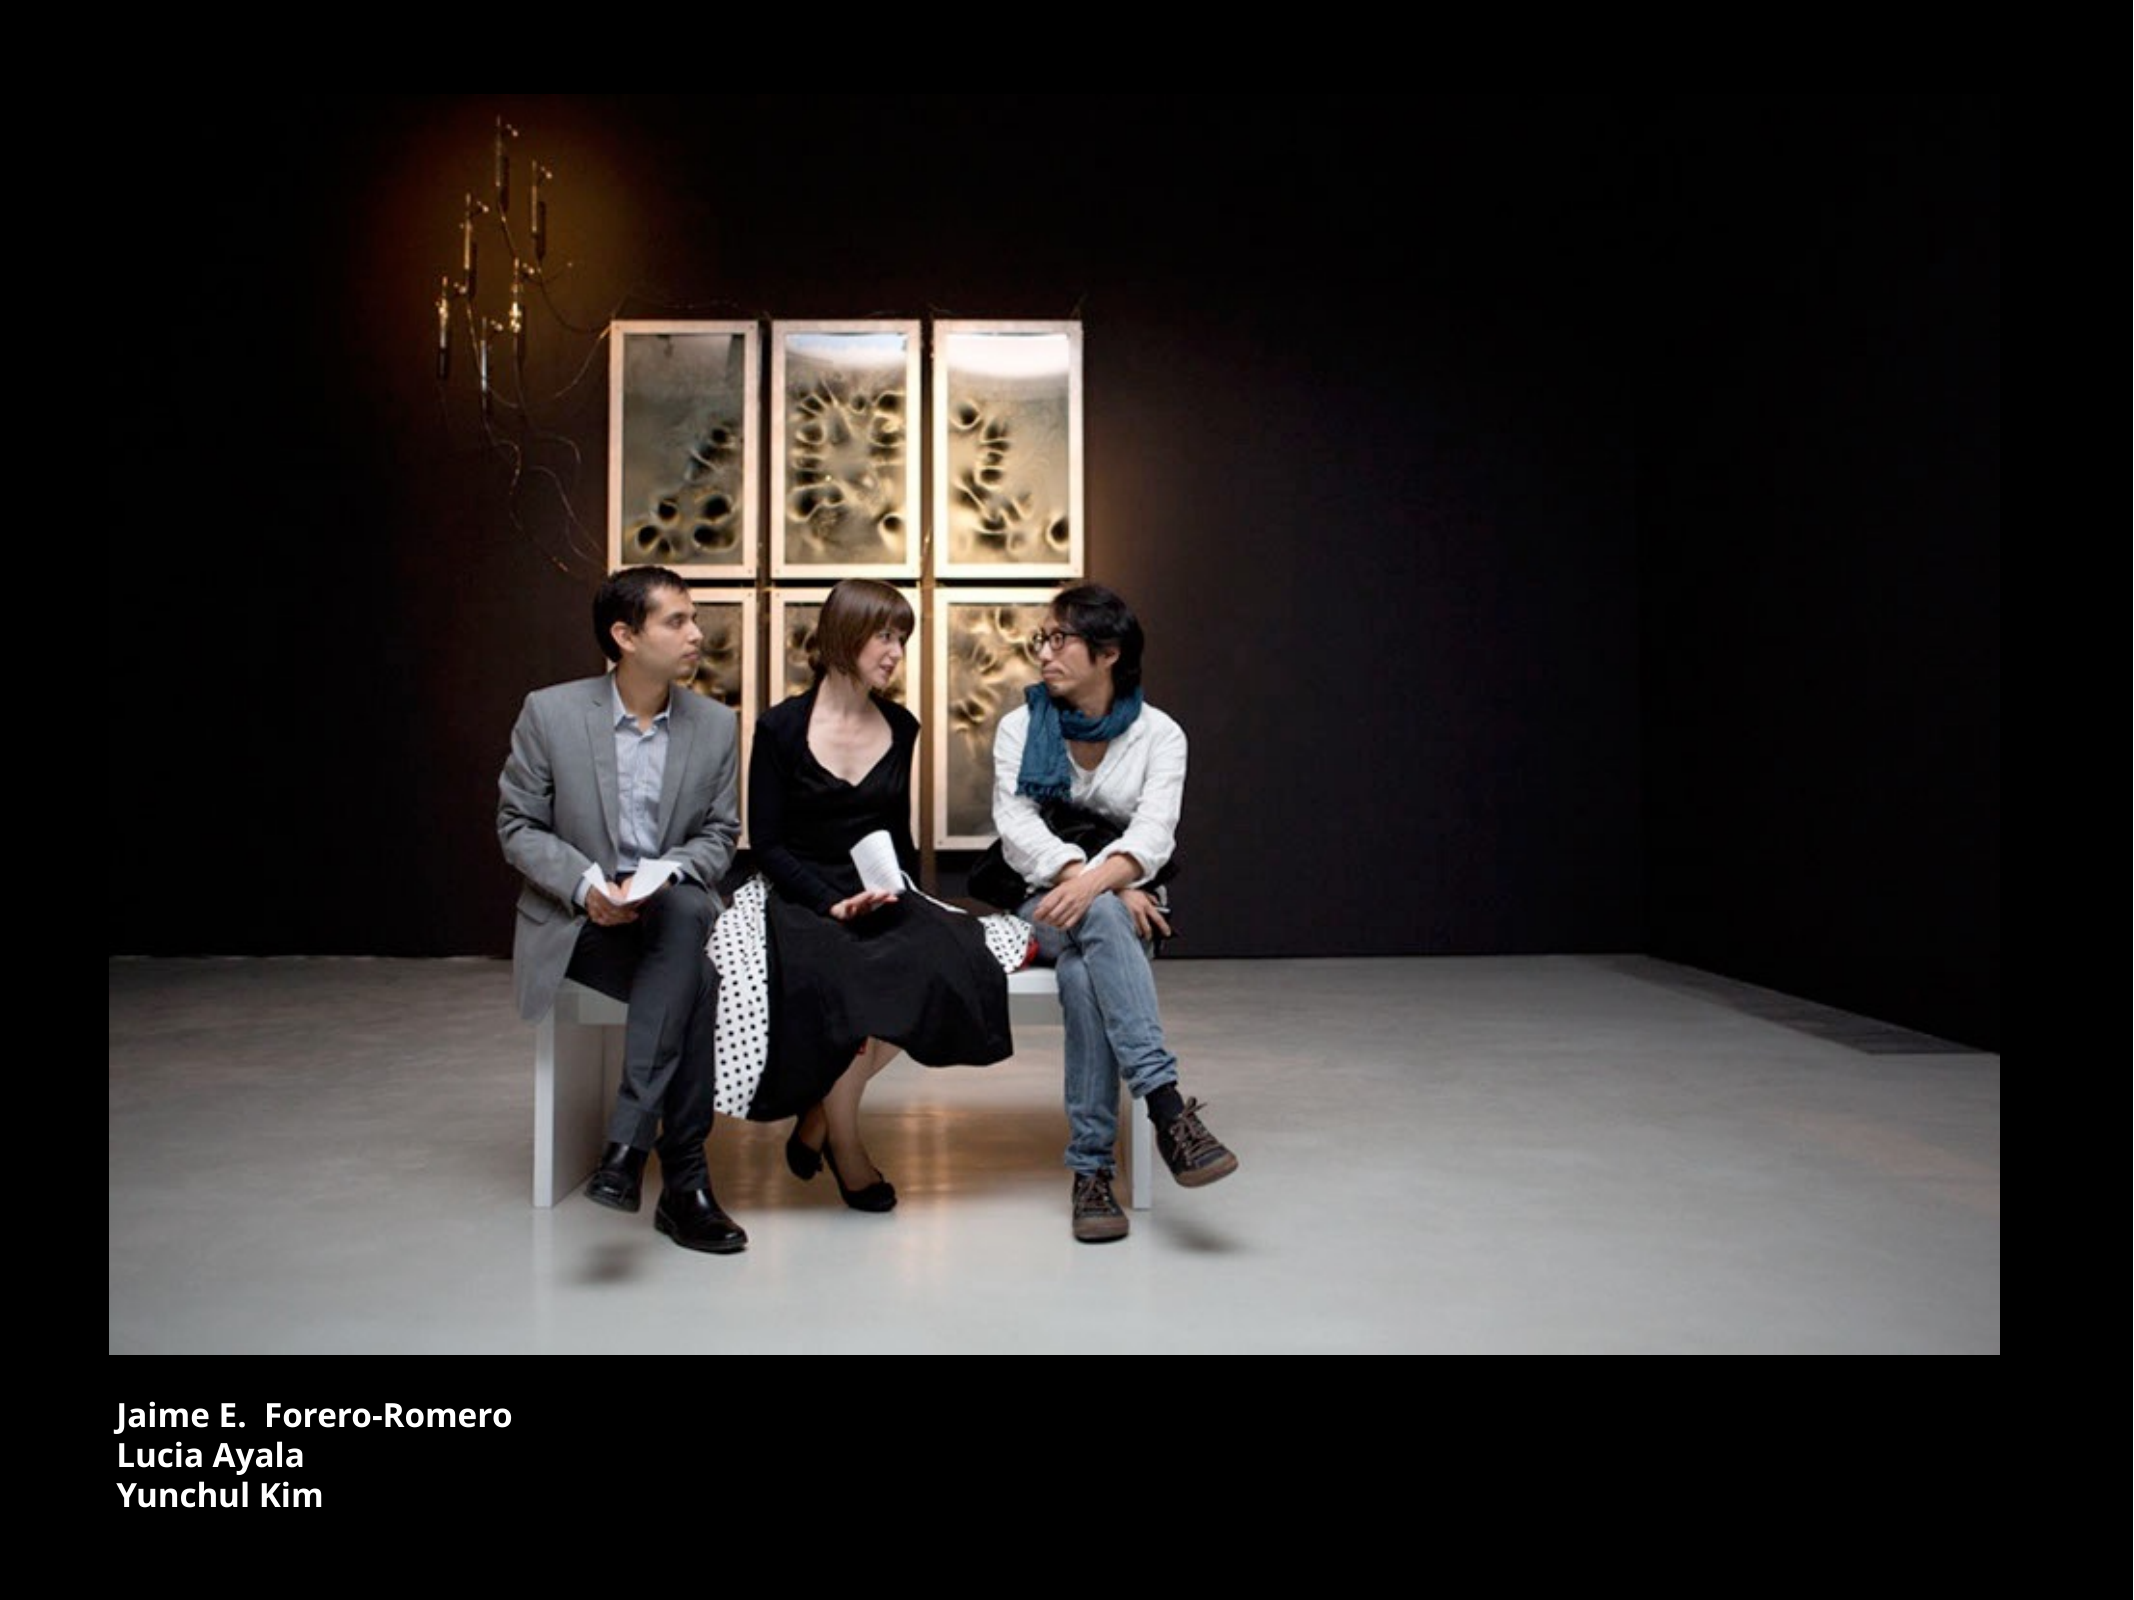

Jaime E. Forero-Romero
Lucia Ayala
Yunchul Kim